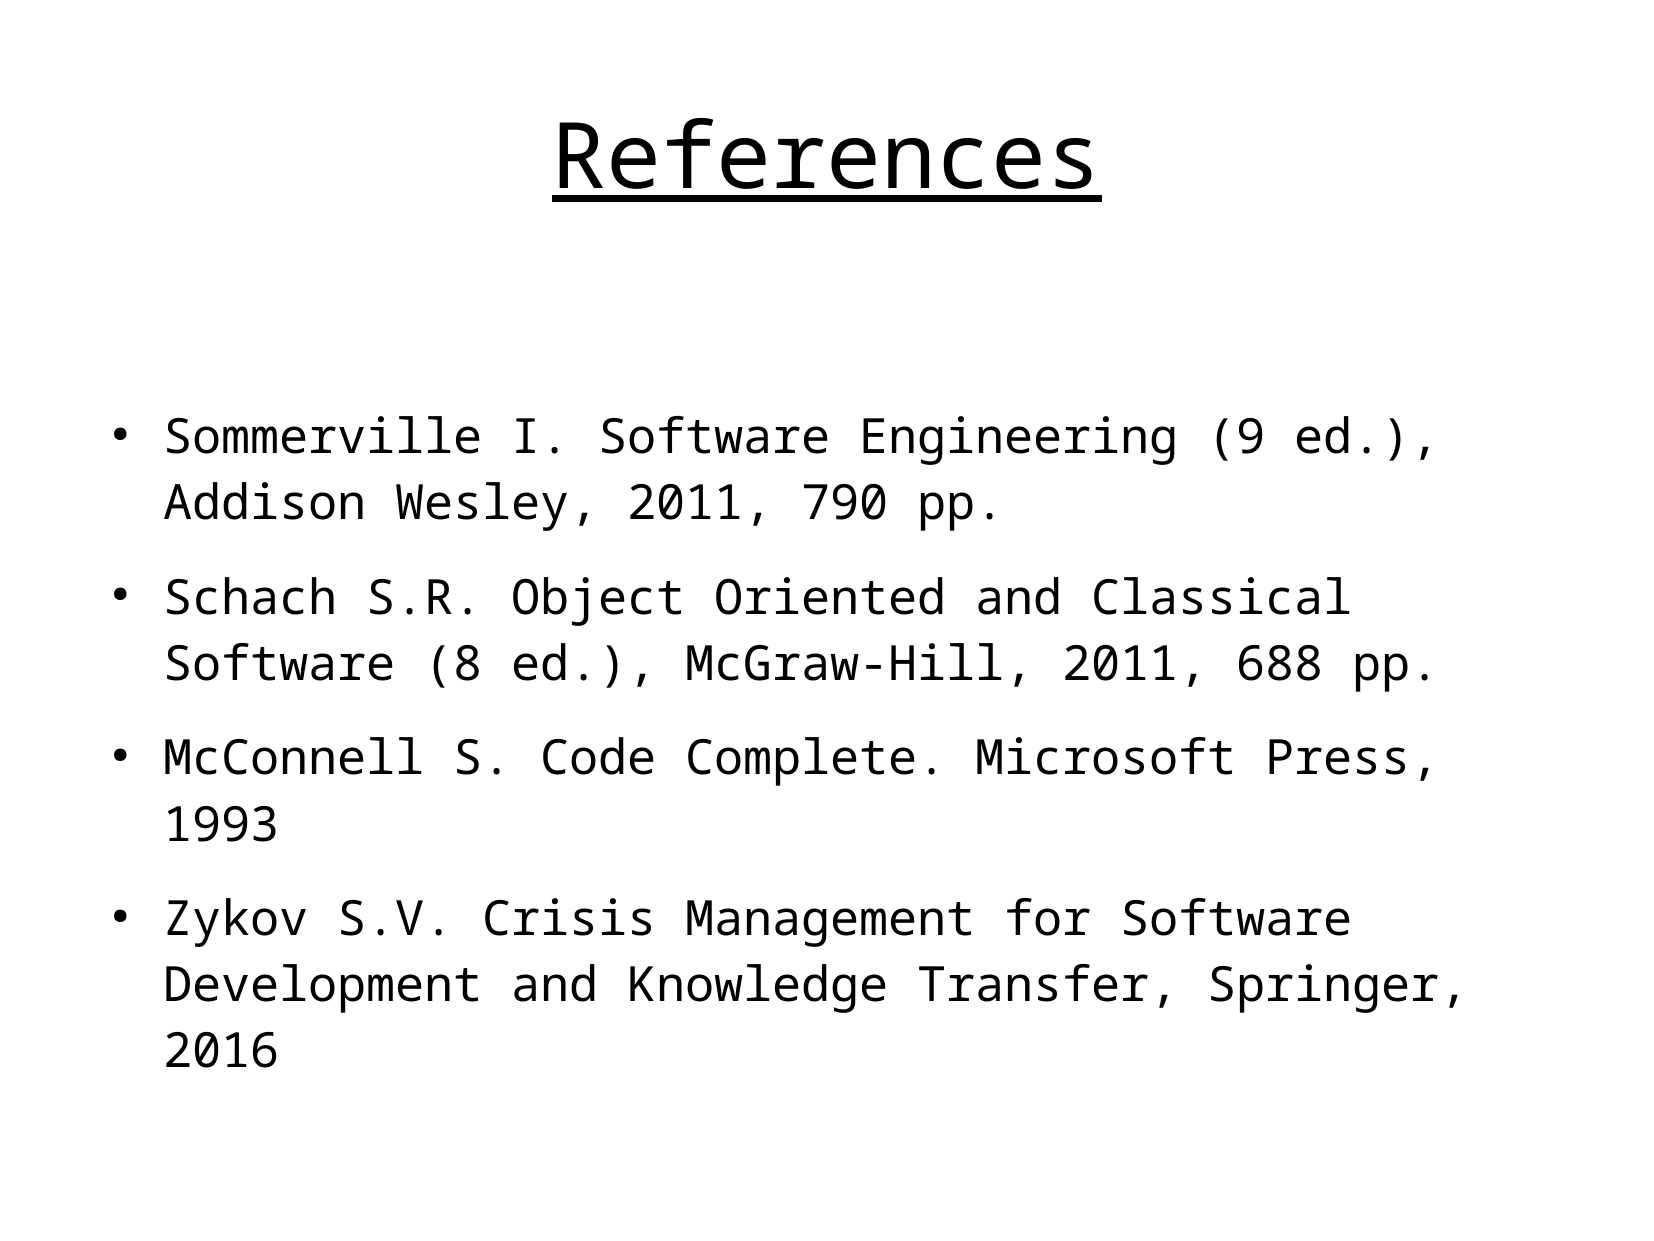

# References
Sommerville I. Software Engineering (9 ed.), Addison Wesley, 2011, 790 pp.
Schach S.R. Object Oriented and Classical Software (8 ed.), McGraw-Hill, 2011, 688 pp.
McConnell S. Code Complete. Microsoft Press, 1993
Zykov S.V. Crisis Management for Software Development and Knowledge Transfer, Springer, 2016